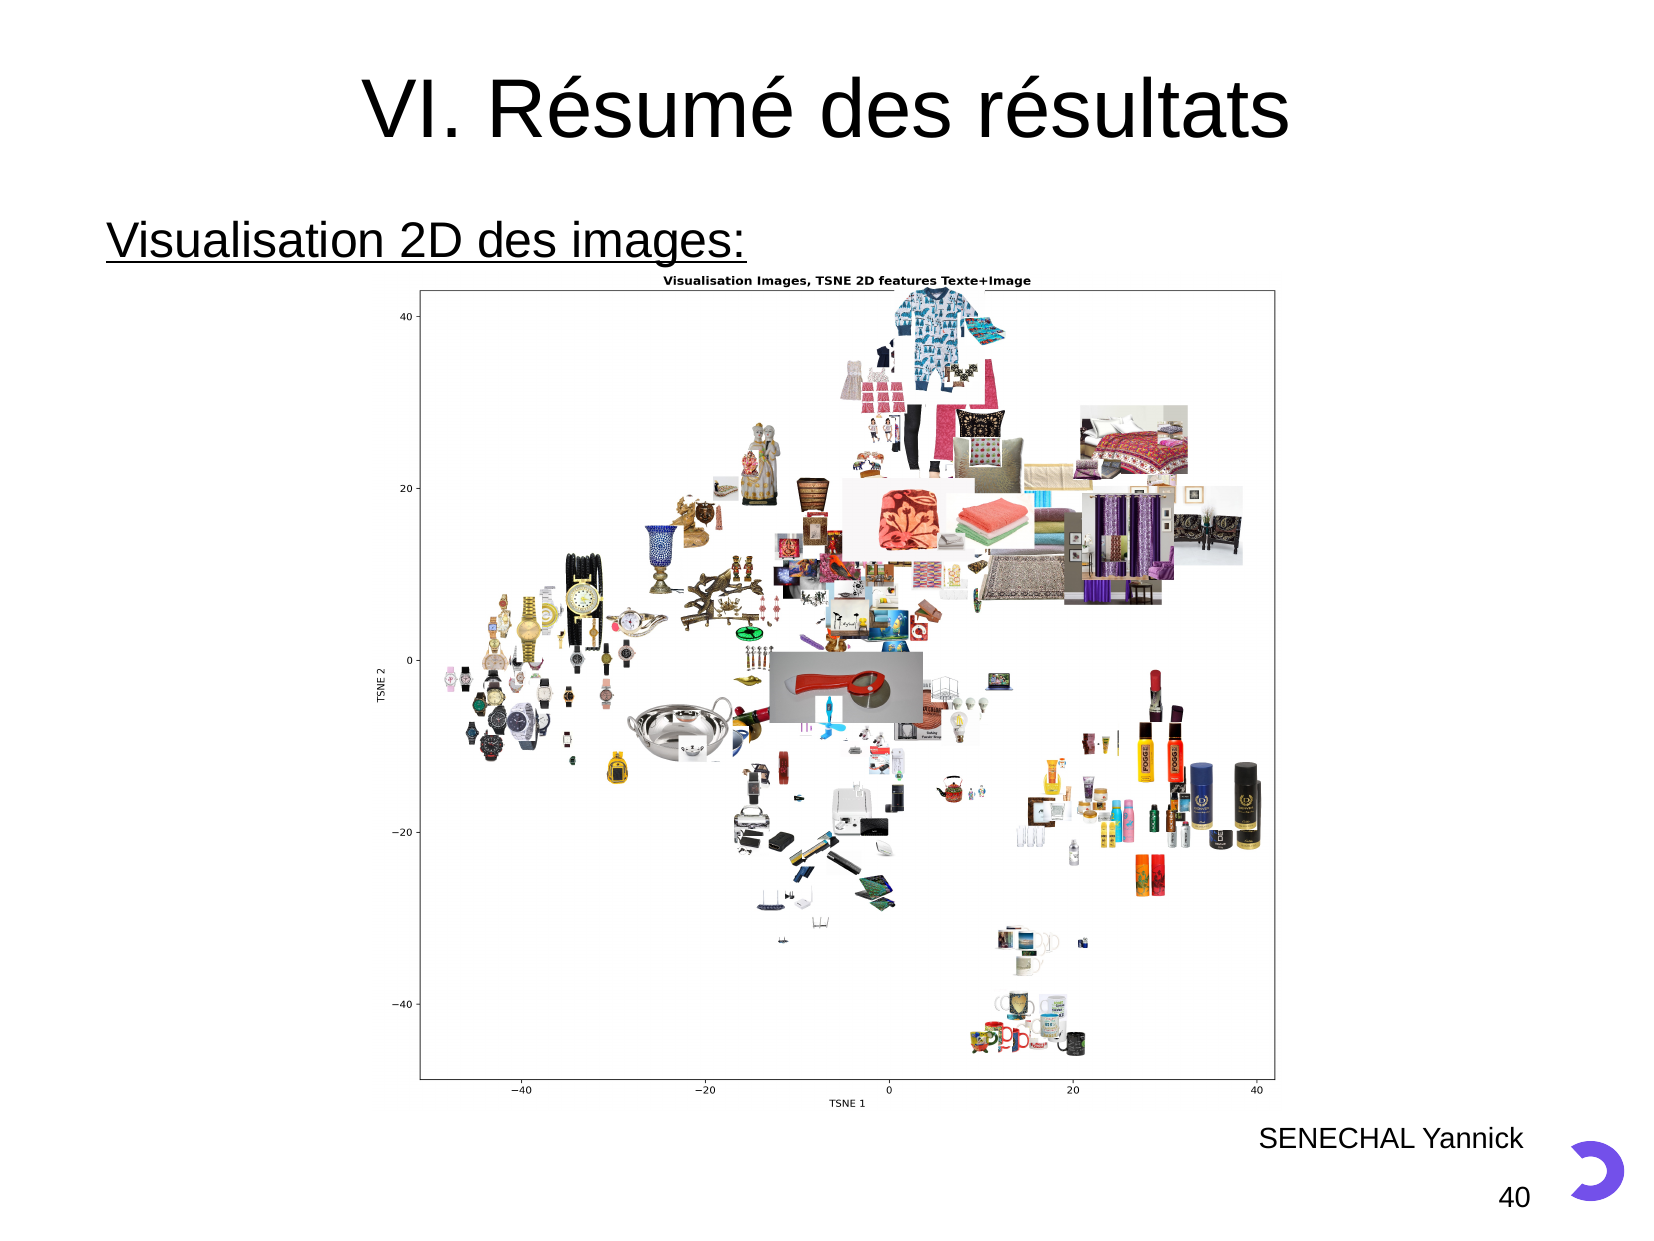

# VI. Résumé des résultats
Visualisation 2D des images:
SENECHAL Yannick
40